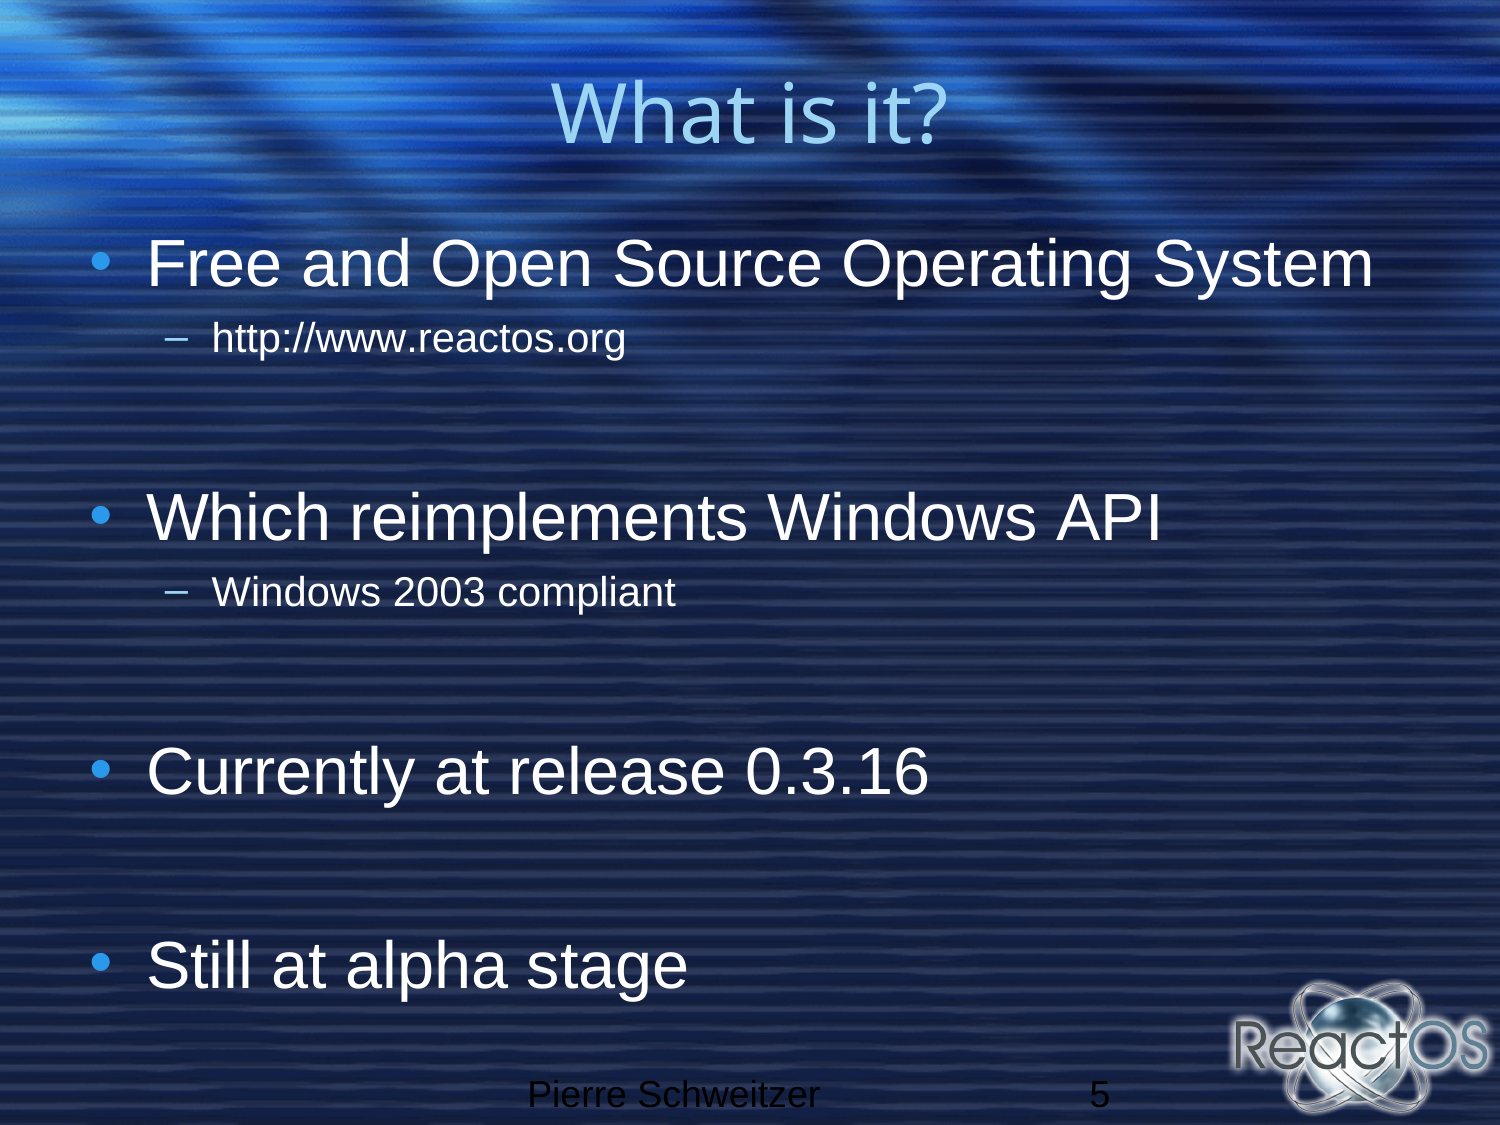

# What is it?
Free and Open Source Operating System
http://www.reactos.org
Which reimplements Windows API
Windows 2003 compliant
Currently at release 0.3.16
Still at alpha stage
Pierre Schweitzer
5